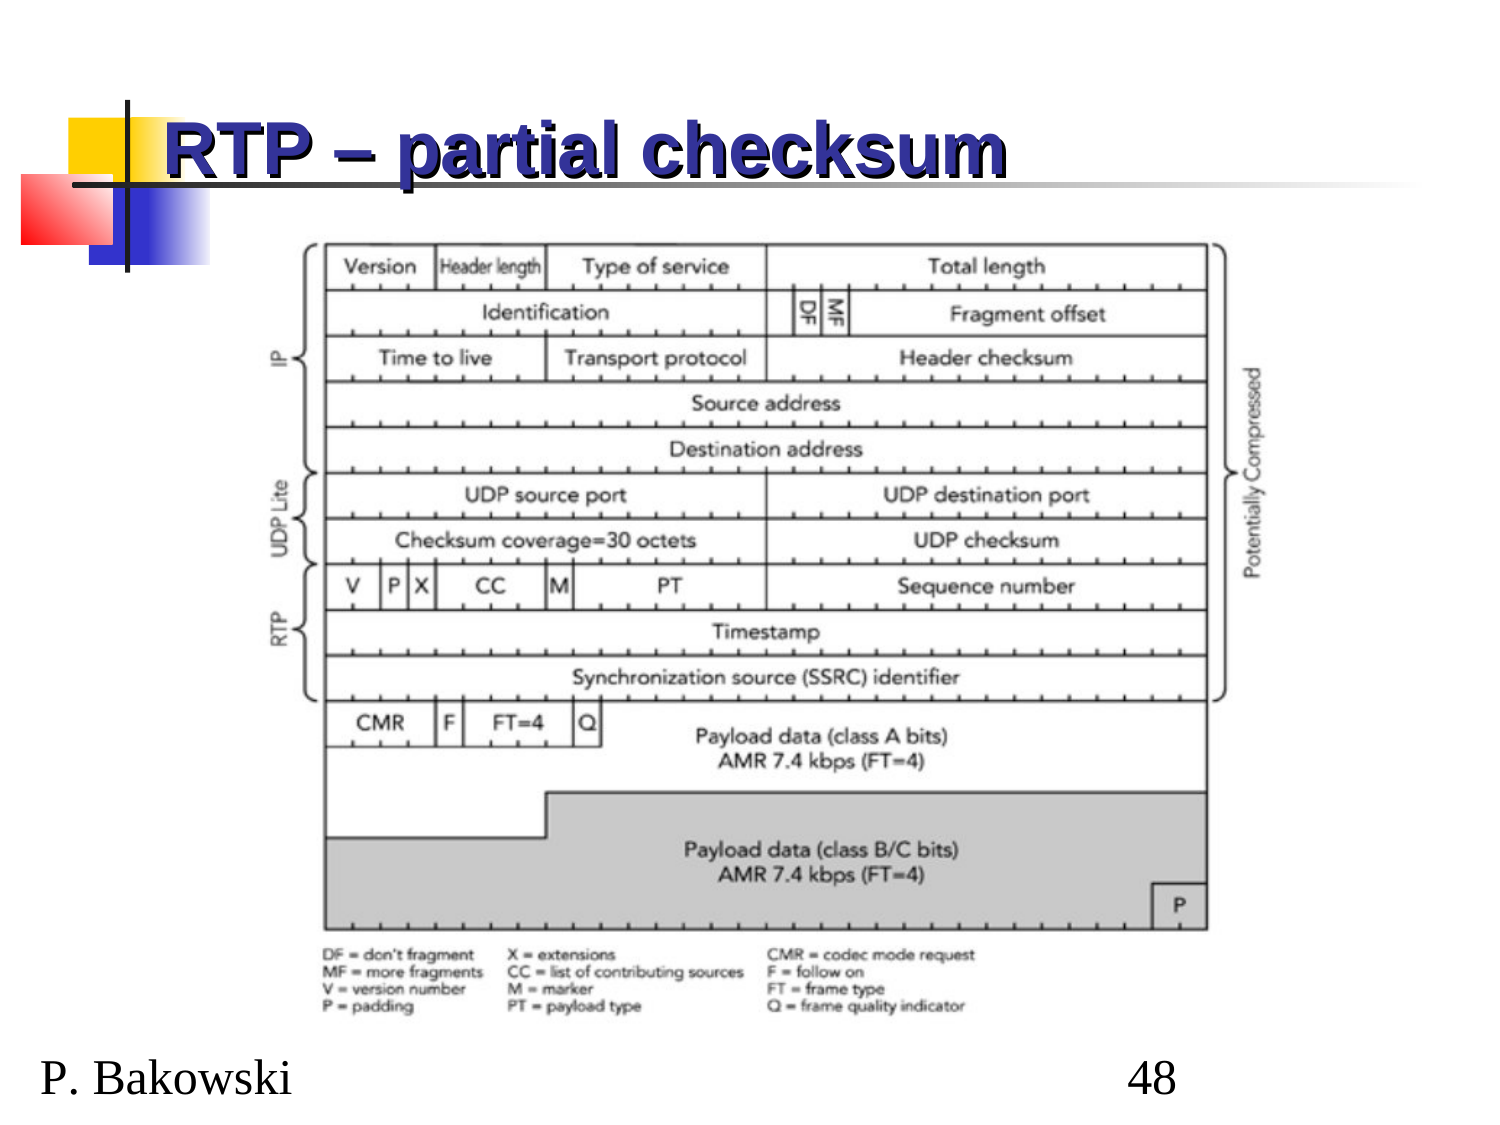

# RTP – partial checksum
P.Bakowski
48